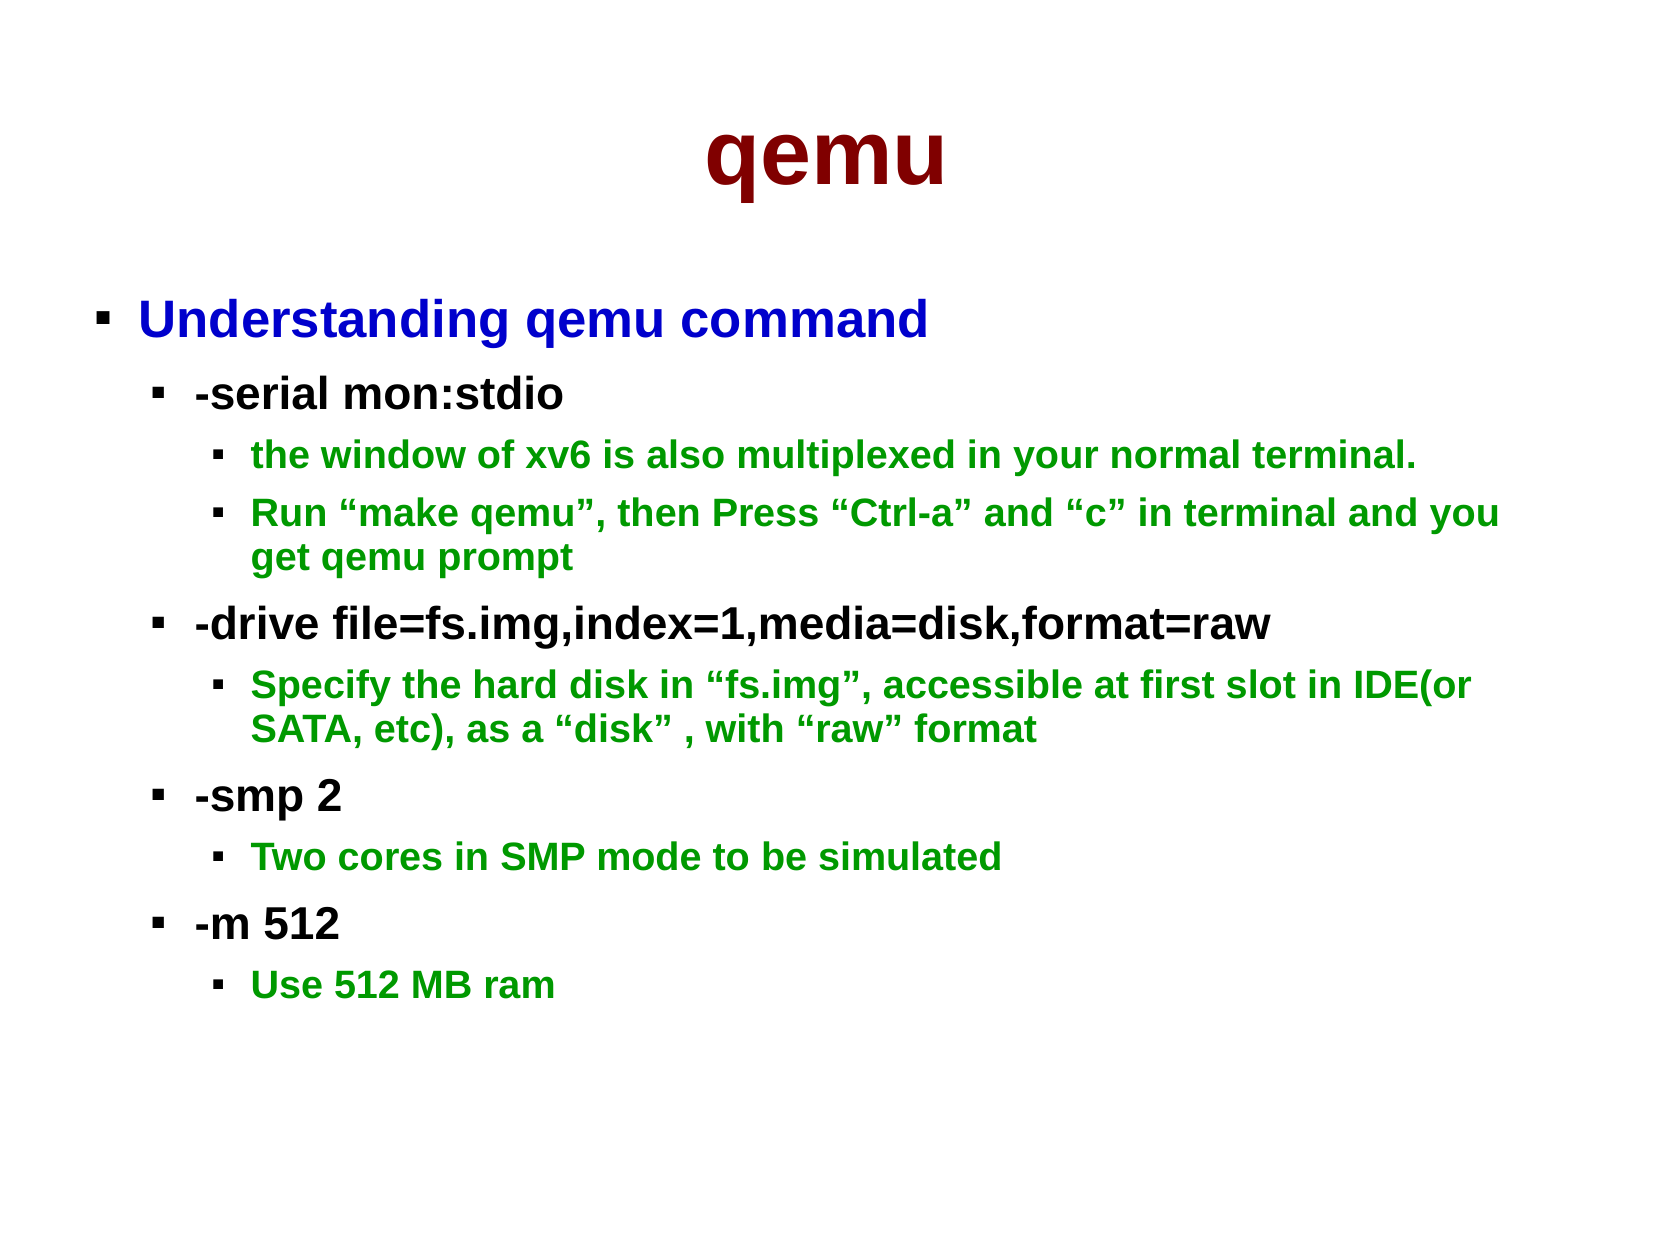

# qemu
Understanding qemu command
-serial mon:stdio
the window of xv6 is also multiplexed in your normal terminal.
Run “make qemu”, then Press “Ctrl-a” and “c” in terminal and you get qemu prompt
-drive file=fs.img,index=1,media=disk,format=raw
Specify the hard disk in “fs.img”, accessible at first slot in IDE(or SATA, etc), as a “disk” , with “raw” format
-smp 2
Two cores in SMP mode to be simulated
-m 512
Use 512 MB ram